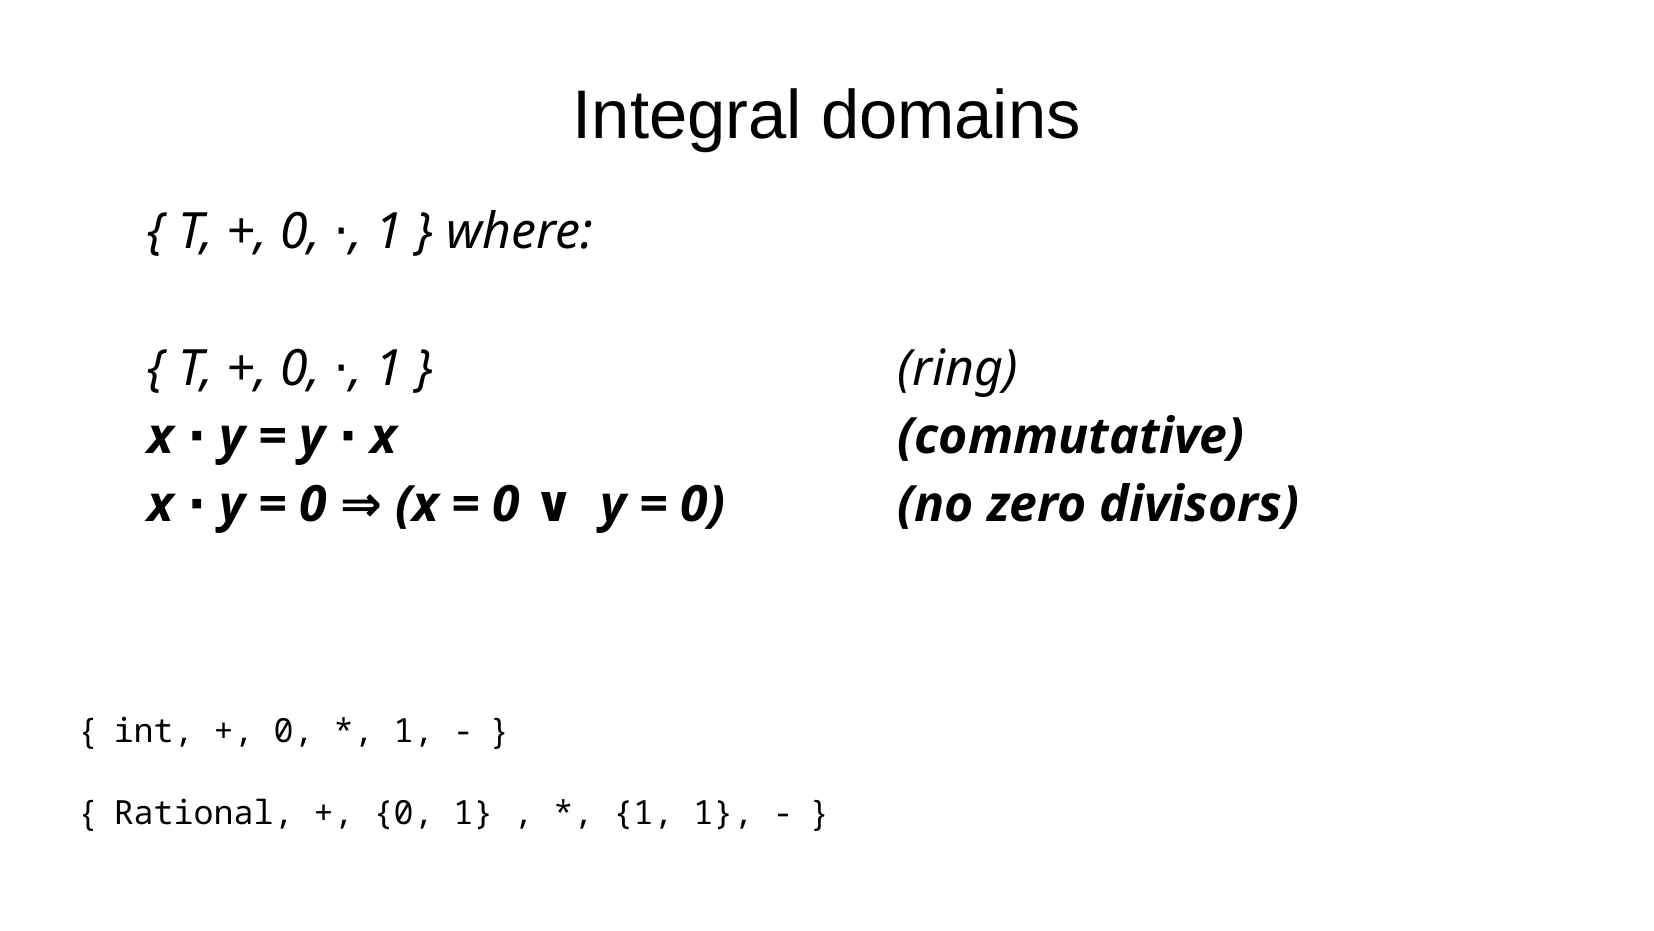

Integral domains
# { T, +, 0, ⋅, 1 } where: { T, +, 0, ⋅, 1 }							(ring) x ⋅ y = y ⋅ x							(commutative) x ⋅ y = 0 ⇒ (x = 0 ∨ y = 0)			(no zero divisors)
{ int, +, 0, *, 1, - }
{ Rational, +, {0, 1} , *, {1, 1}, - }